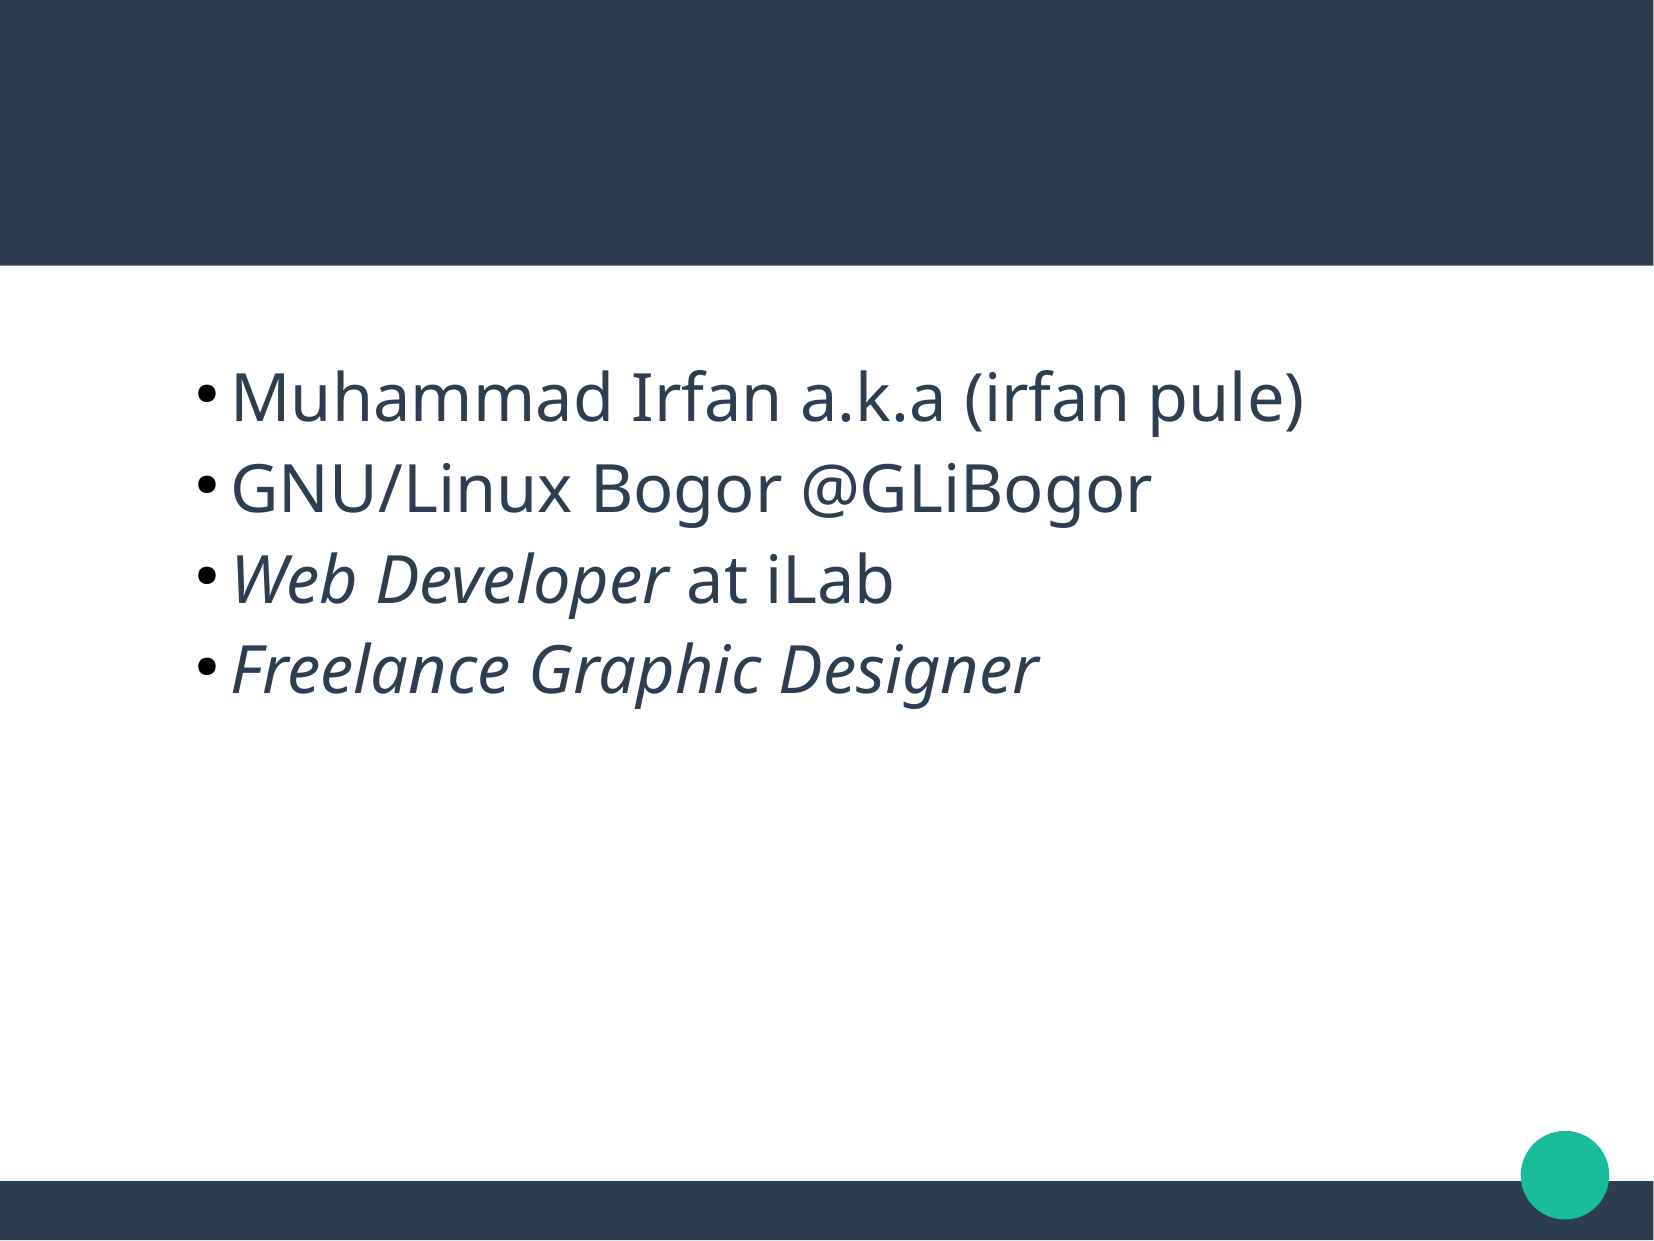

# Muhammad Irfan a.k.a (irfan pule)
GNU/Linux Bogor @GLiBogor
Web Developer at iLab
Freelance Graphic Designer